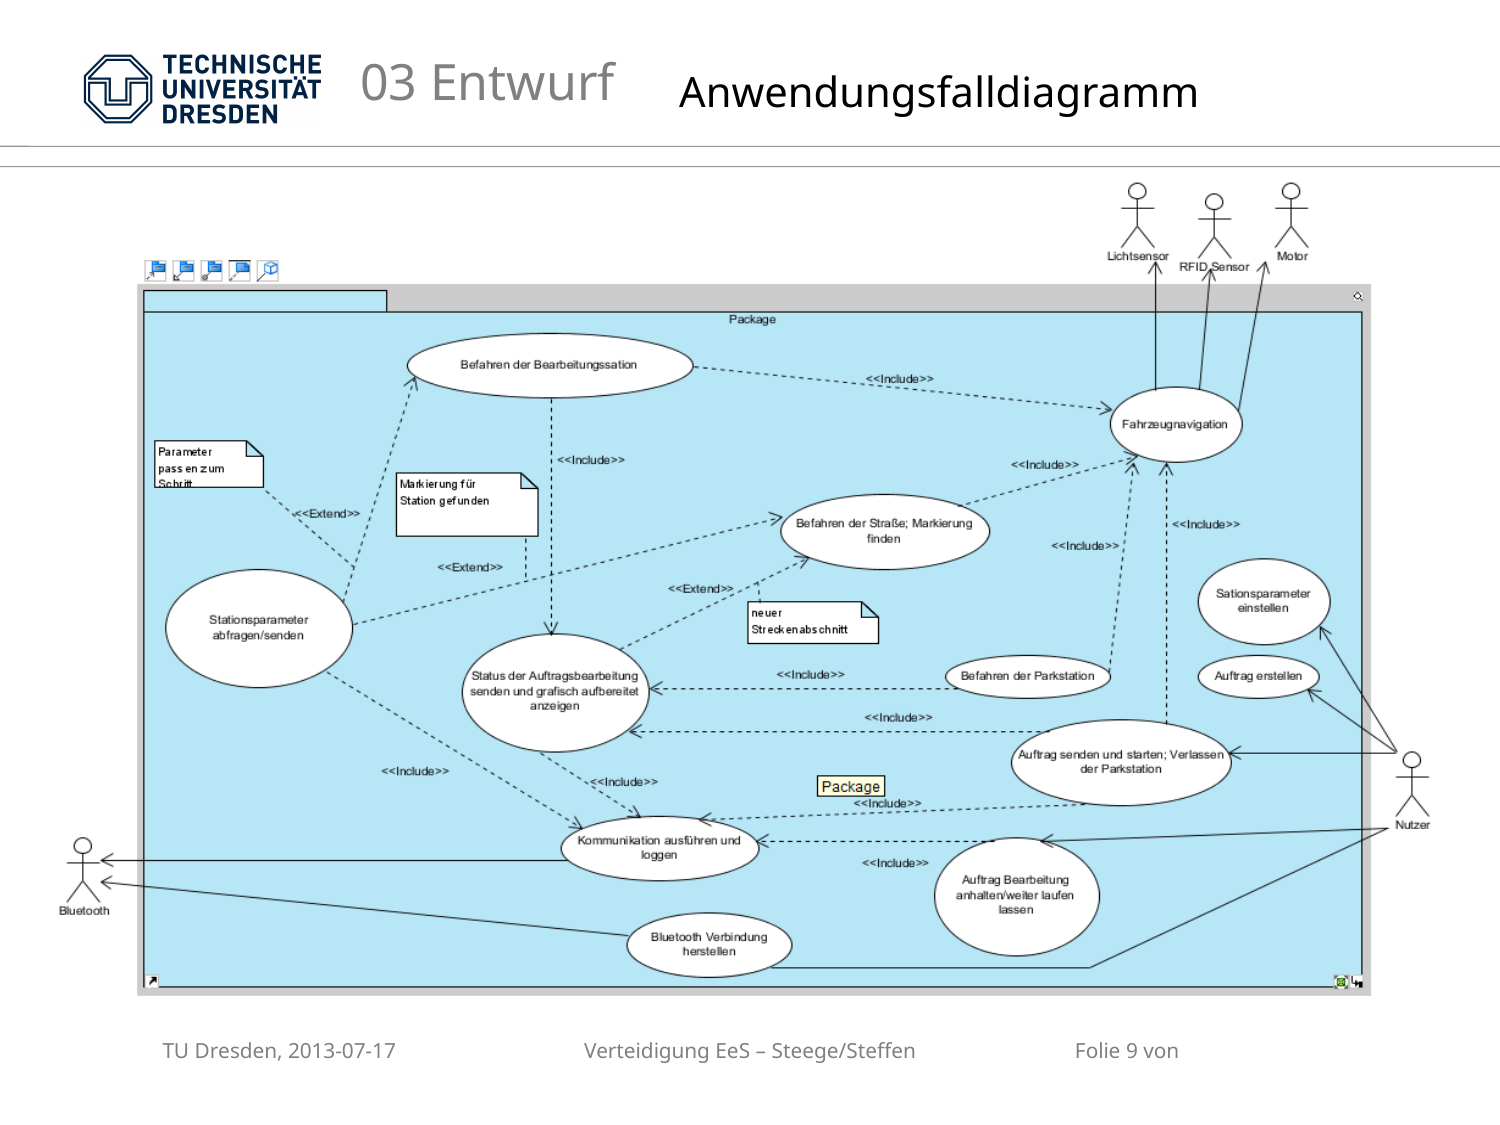

# 03 Entwurf
Anwendungsfalldiagramm
TU Dresden, 2013-07-17
Verteidigung EeS – Steege/Steffen
Folie von